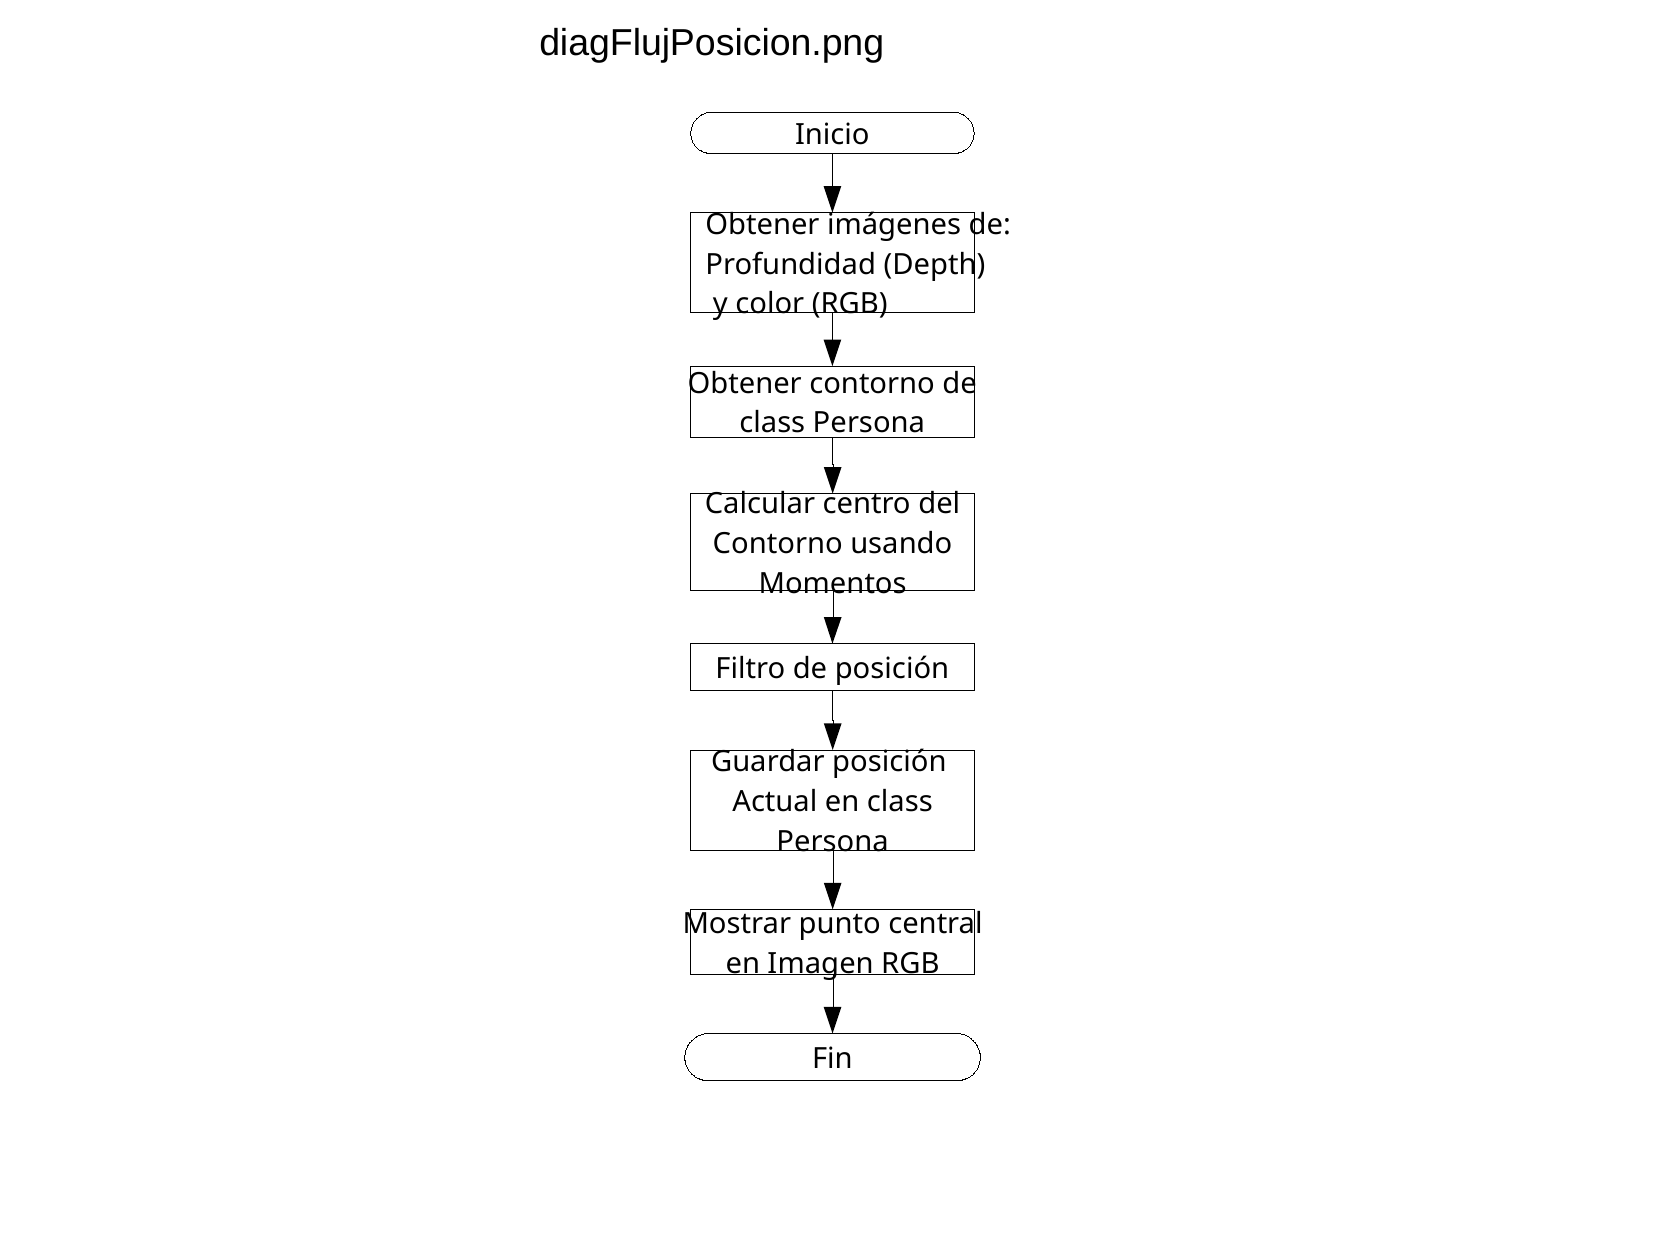

diagFlujPosicion.png
Inicio
Obtener imágenes de:
Profundidad (Depth)
 y color (RGB)
Obtener contorno de
class Persona
Calcular centro del
Contorno usando
Momentos
Filtro de posición
Guardar posición
Actual en class
Persona
Mostrar punto central
en Imagen RGB
Fin